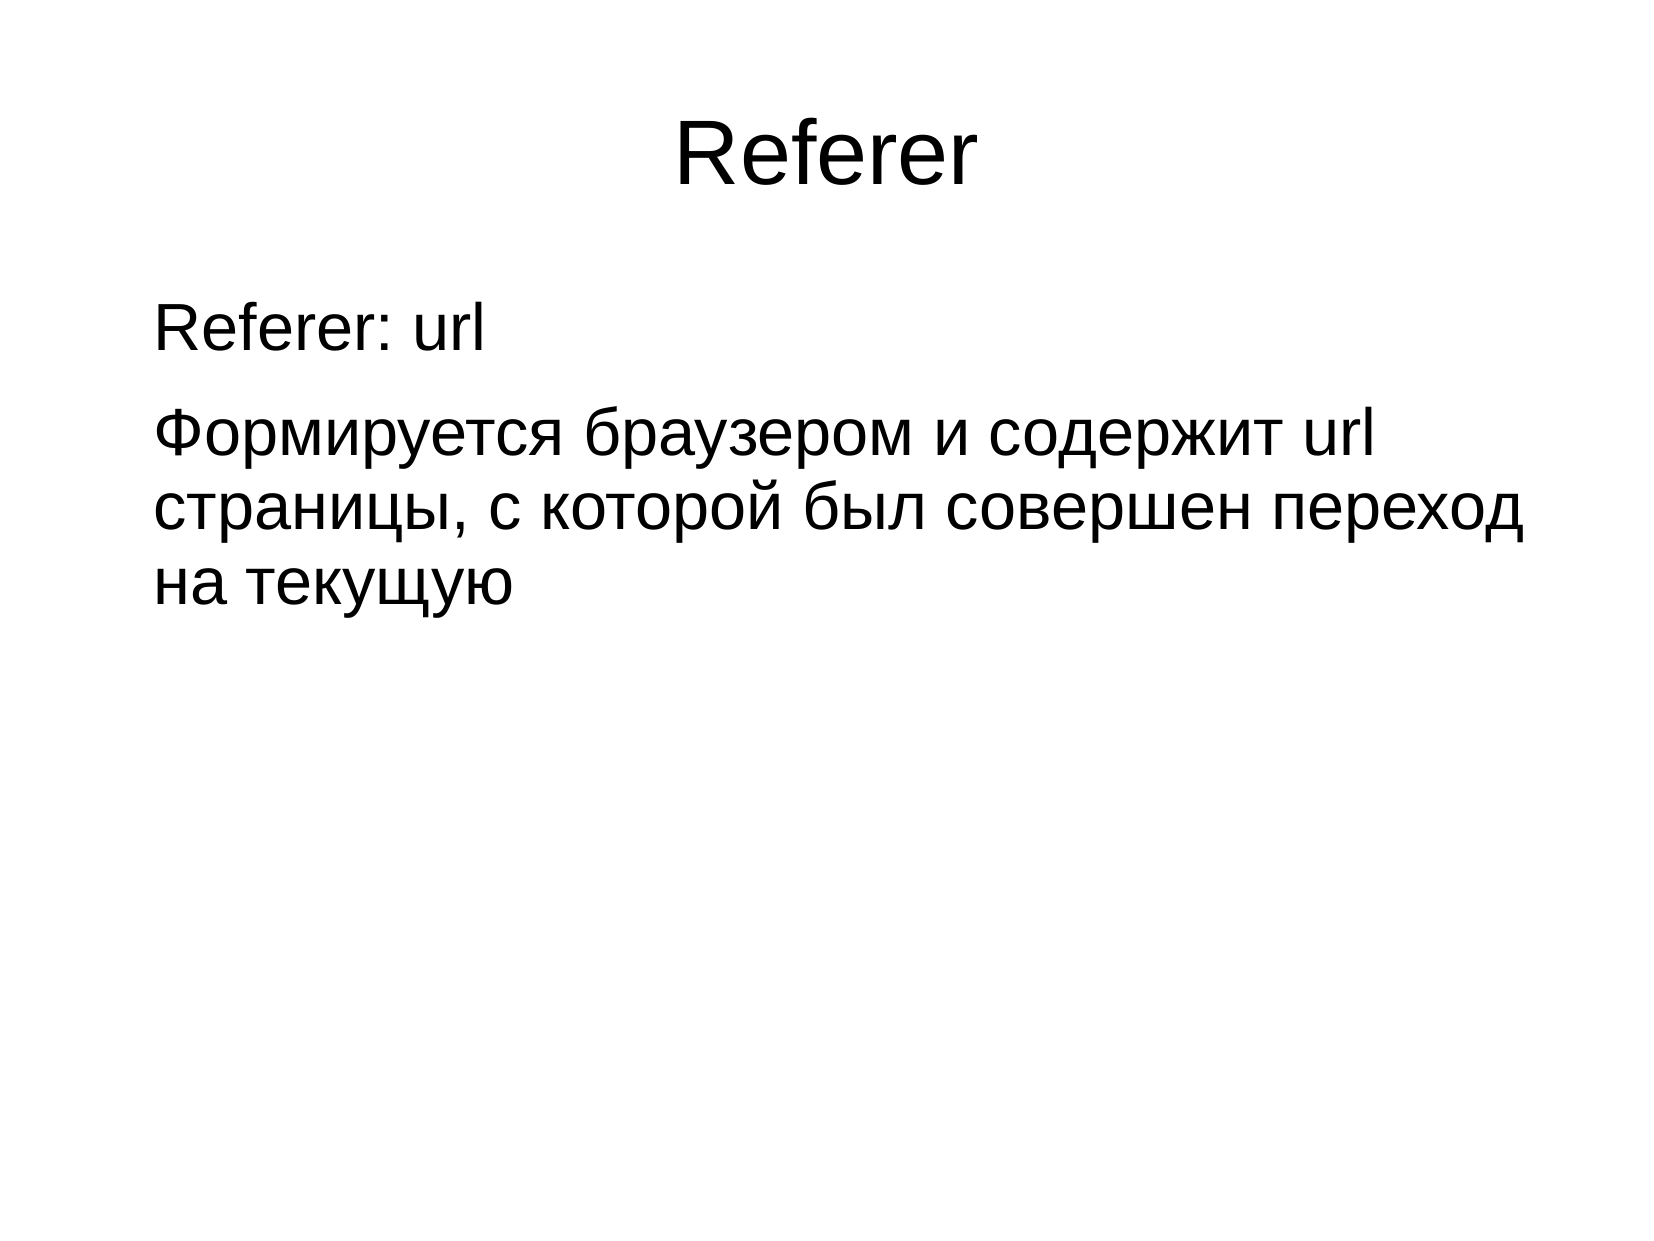

# Referer
Referer: url
Формируется браузером и содержит url страницы, с которой был совершен переход на текущую